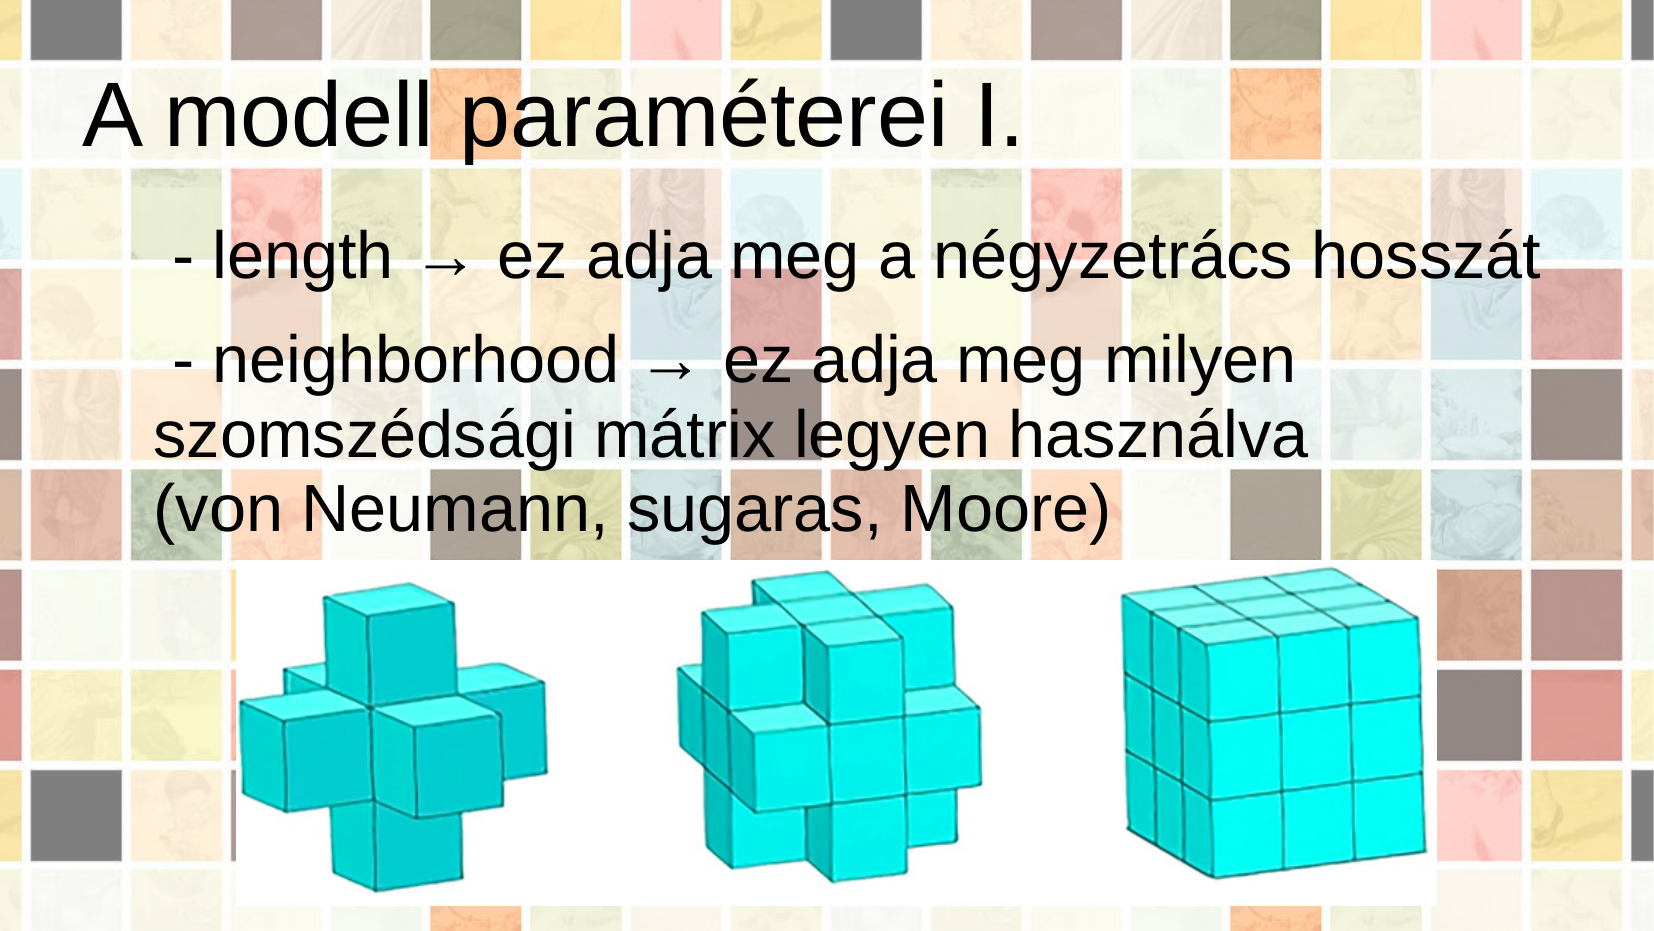

# A modell paraméterei I.
 - length → ez adja meg a négyzetrács hosszát
 - neighborhood → ez adja meg milyen szomszédsági mátrix legyen használva
(von Neumann, sugaras, Moore)